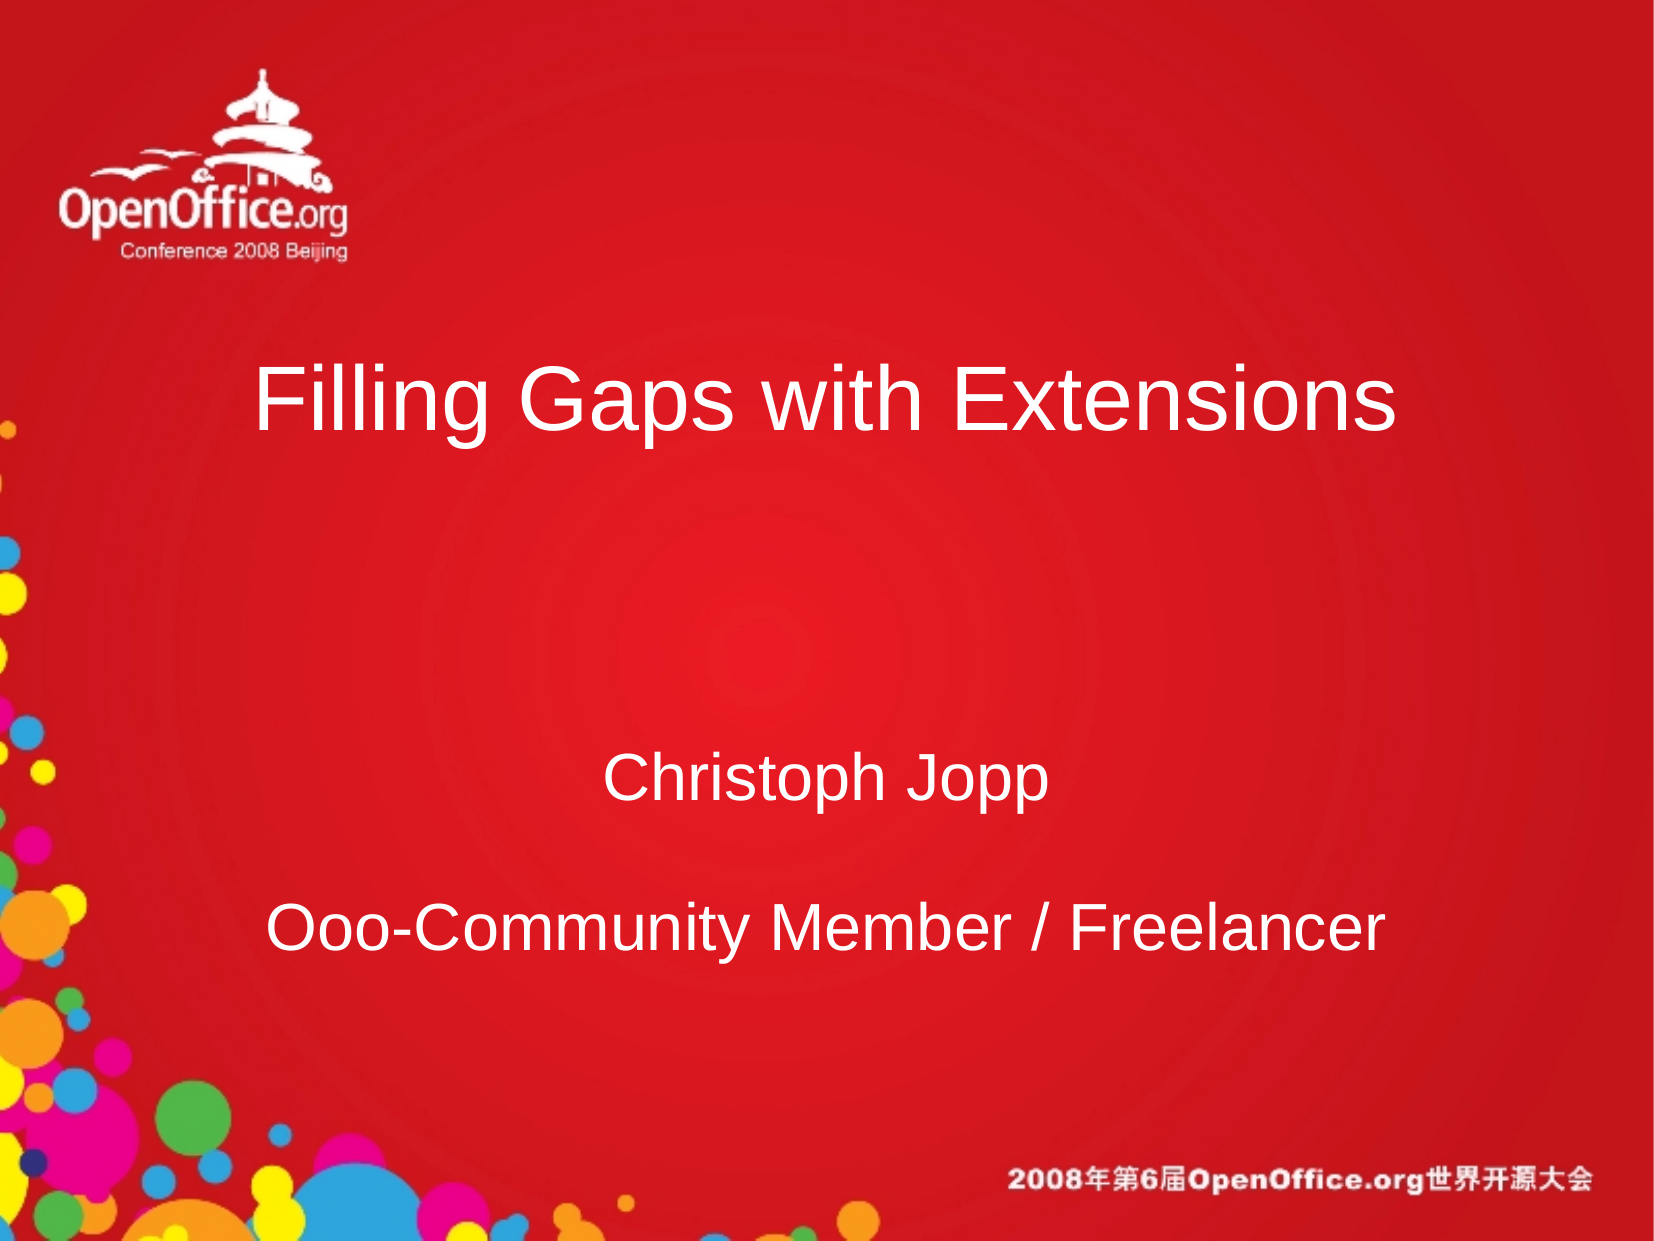

# Filling Gaps with Extensions
Christoph Jopp
Ooo-Community Member / Freelancer